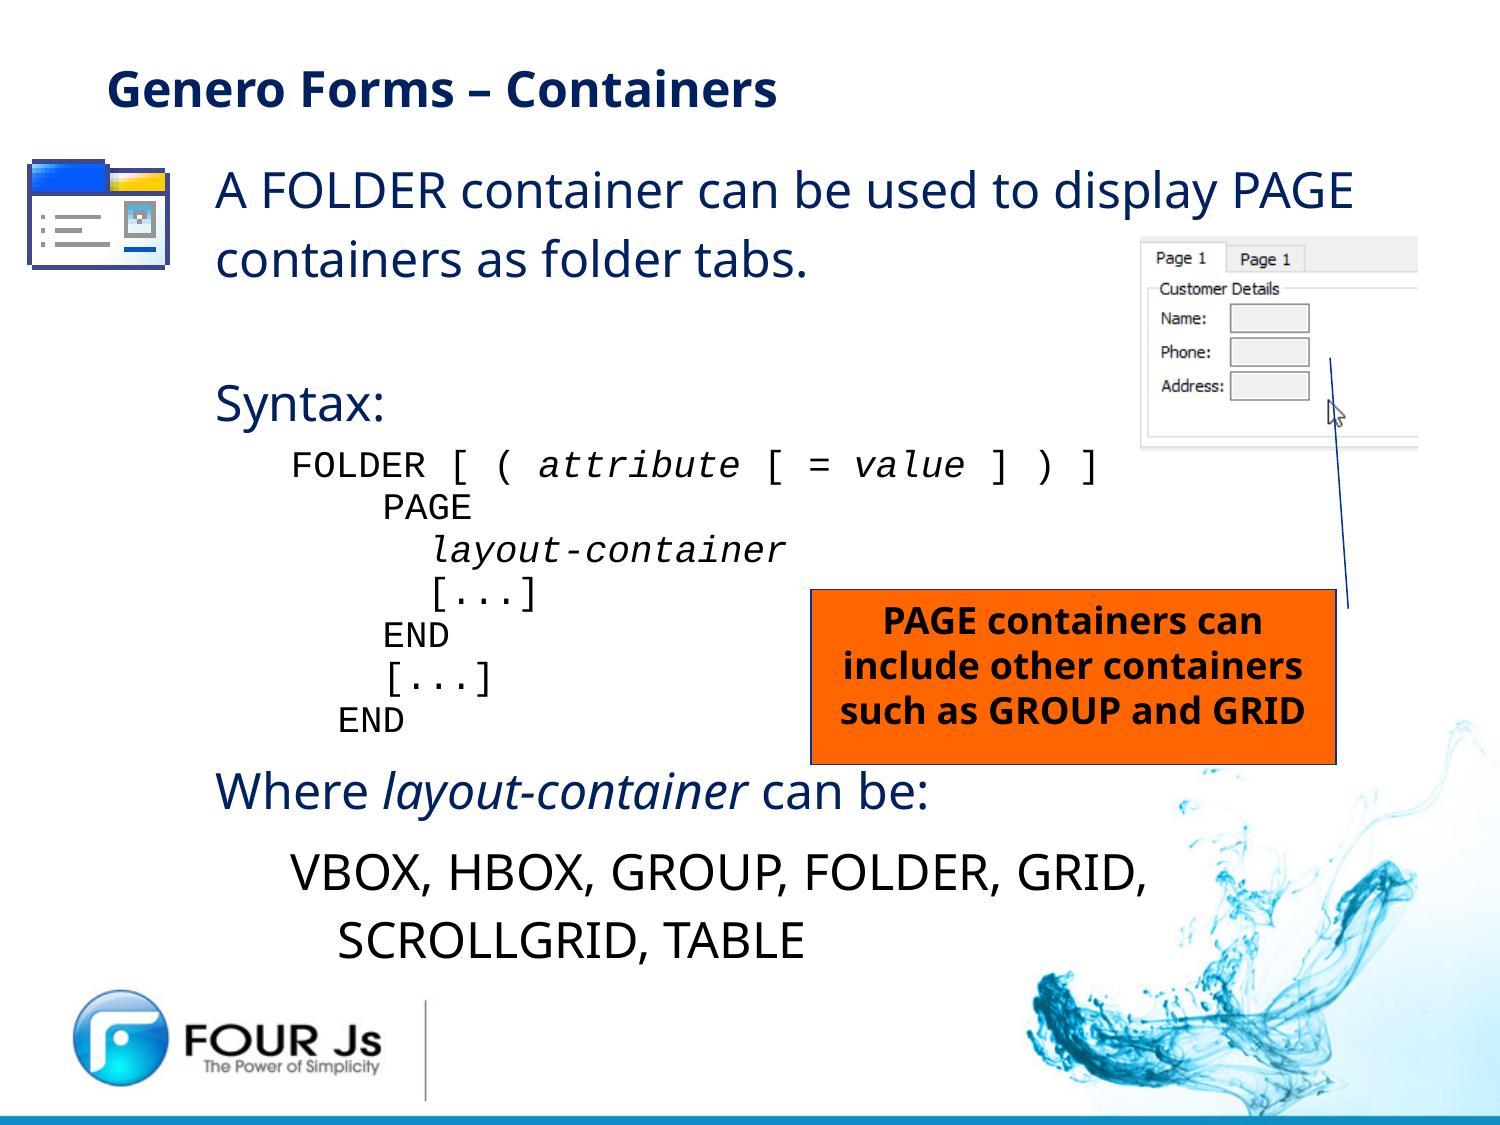

# Genero Forms – Containers
A FOLDER container can be used to display PAGE containers as folder tabs.
Syntax:
FOLDER [ ( attribute [ = value ] ) ]
  PAGE
    layout-container
    [...]
  END 
  [...]
END
Where layout-container can be:
VBOX, HBOX, GROUP, FOLDER, GRID, SCROLLGRID, TABLE
PAGE containers can include other containers such as GROUP and GRID